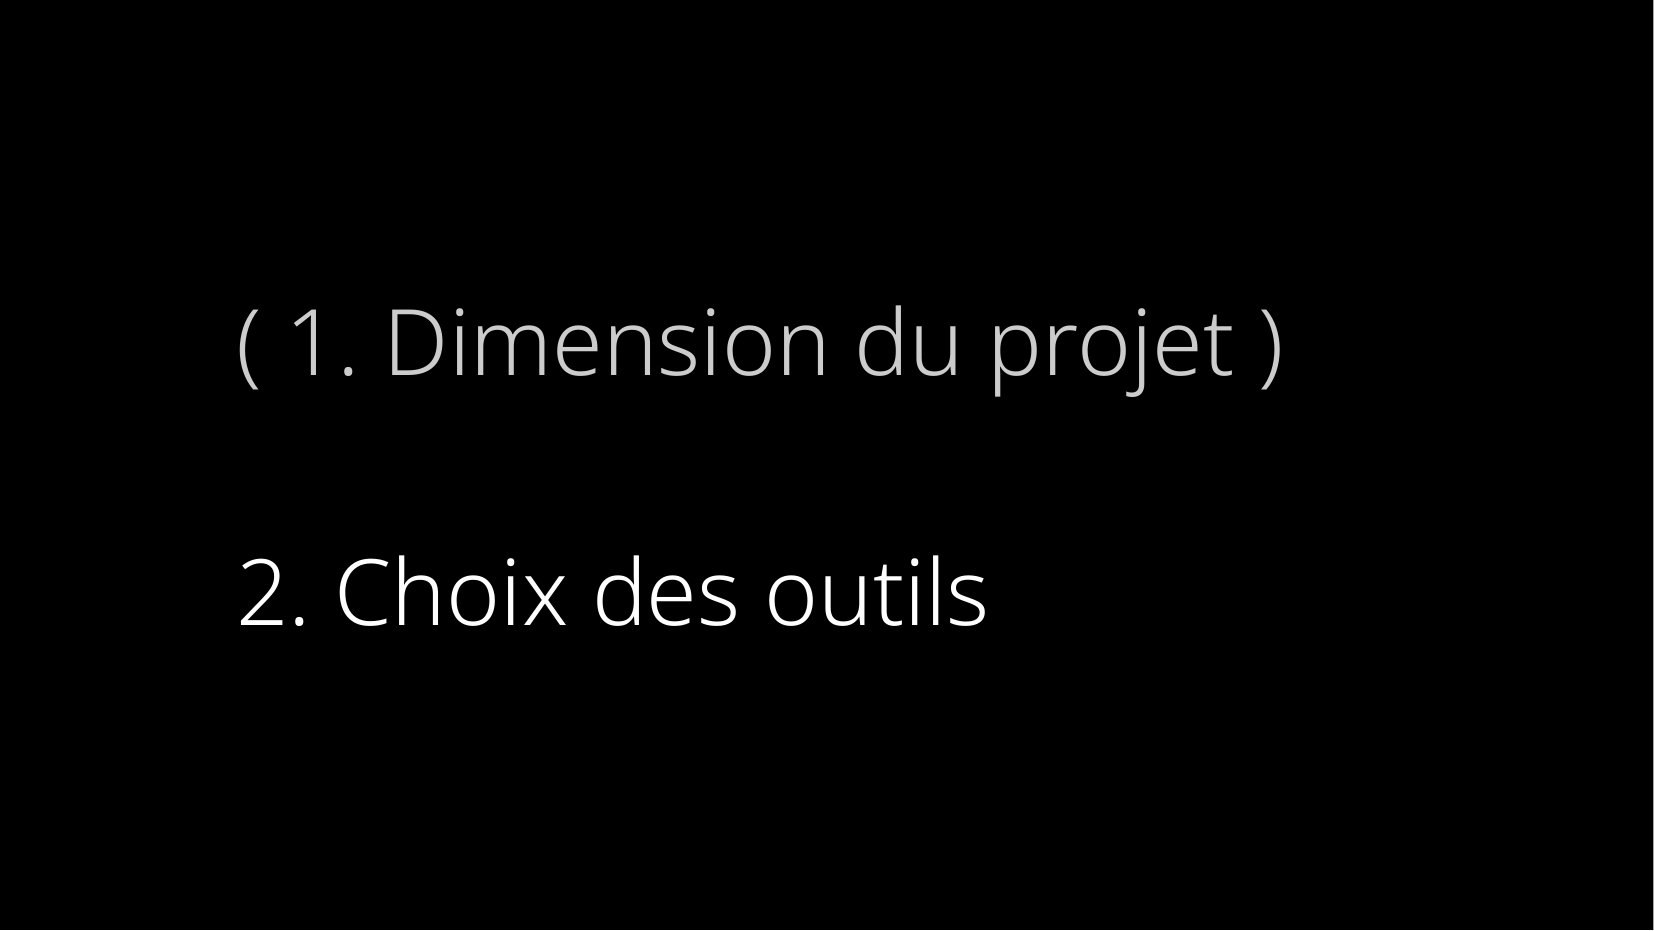

( 1. Dimension du projet )
2. Choix des outils